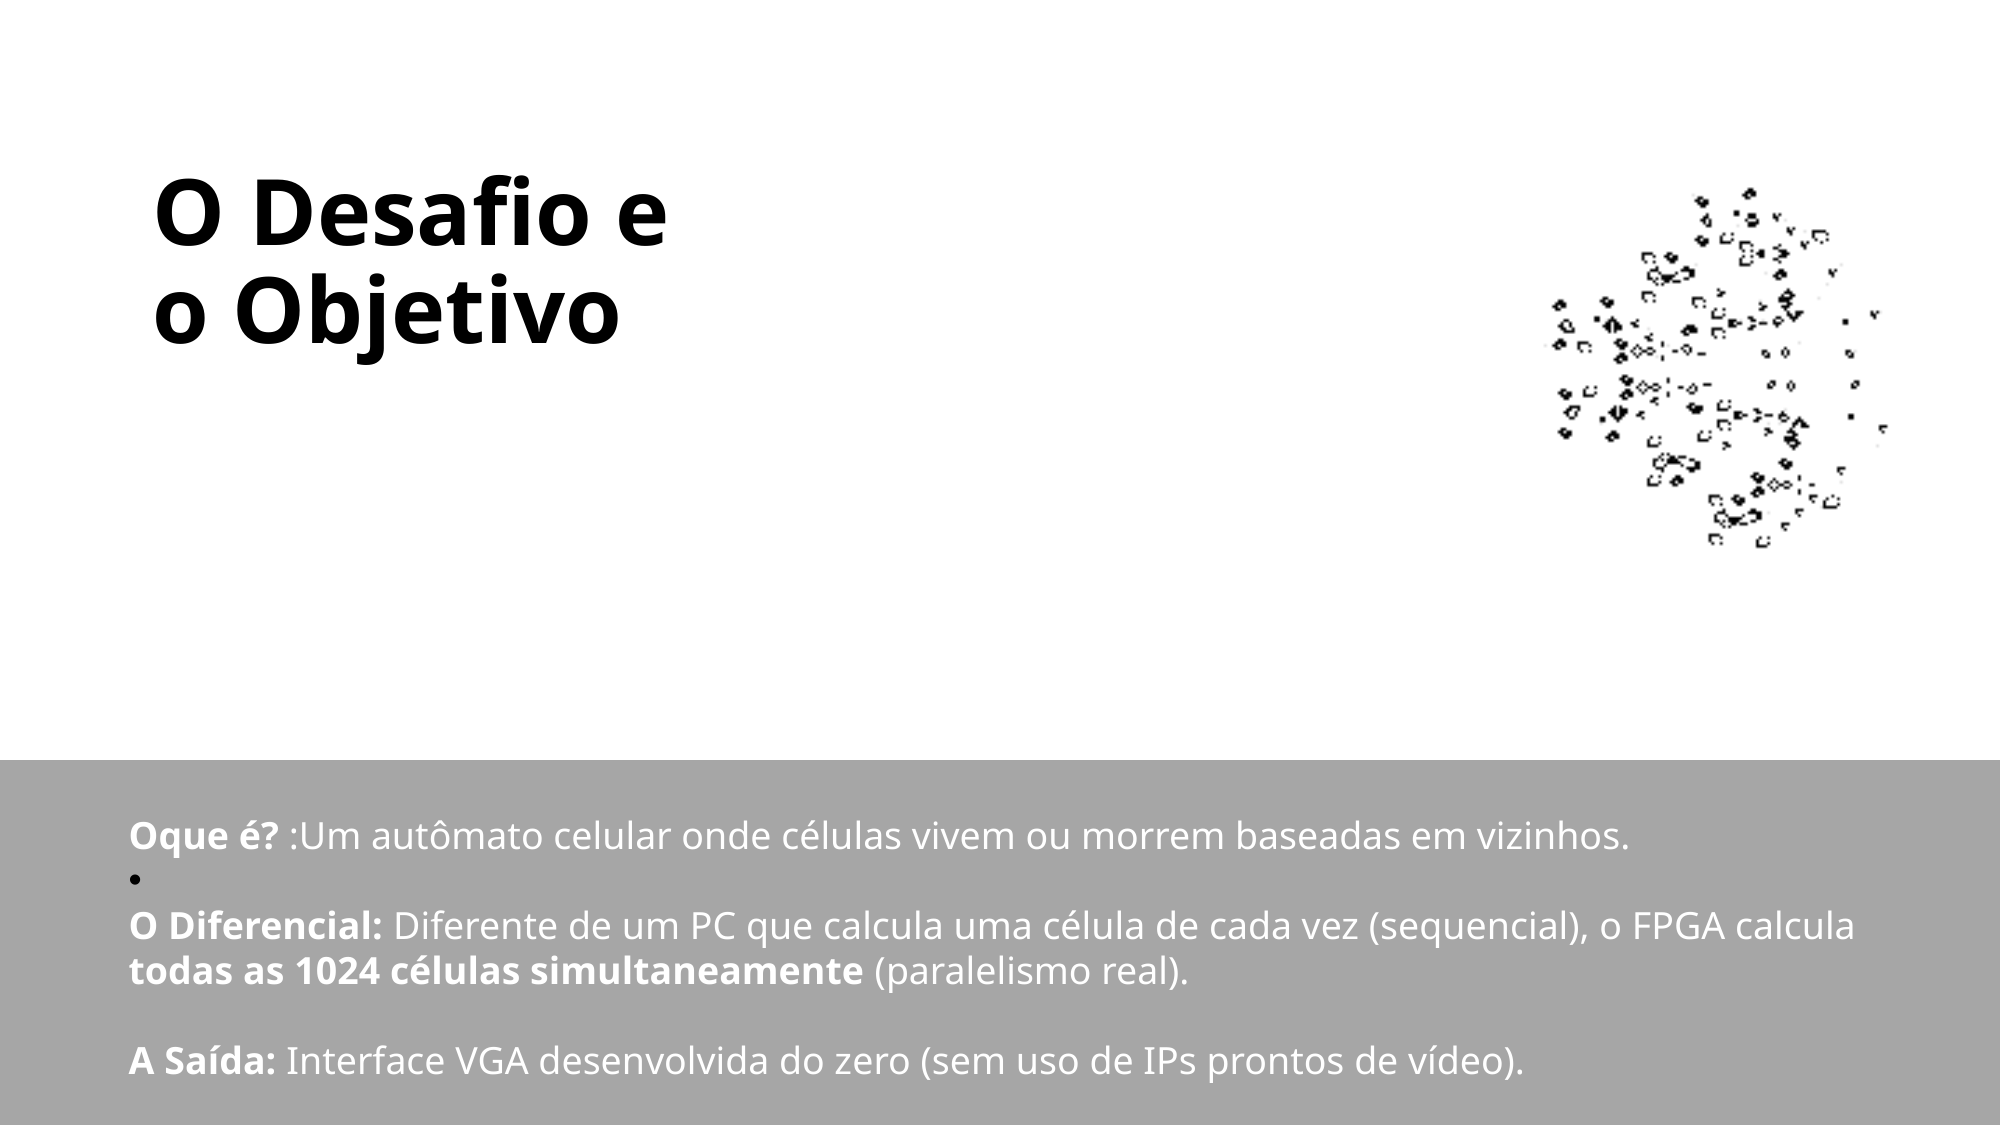

# O Desafio e o Objetivo
Oque é? :Um autômato celular onde células vivem ou morrem baseadas em vizinhos.
O Diferencial: Diferente de um PC que calcula uma célula de cada vez (sequencial), o FPGA calcula todas as 1024 células simultaneamente (paralelismo real).
A Saída: Interface VGA desenvolvida do zero (sem uso de IPs prontos de vídeo).